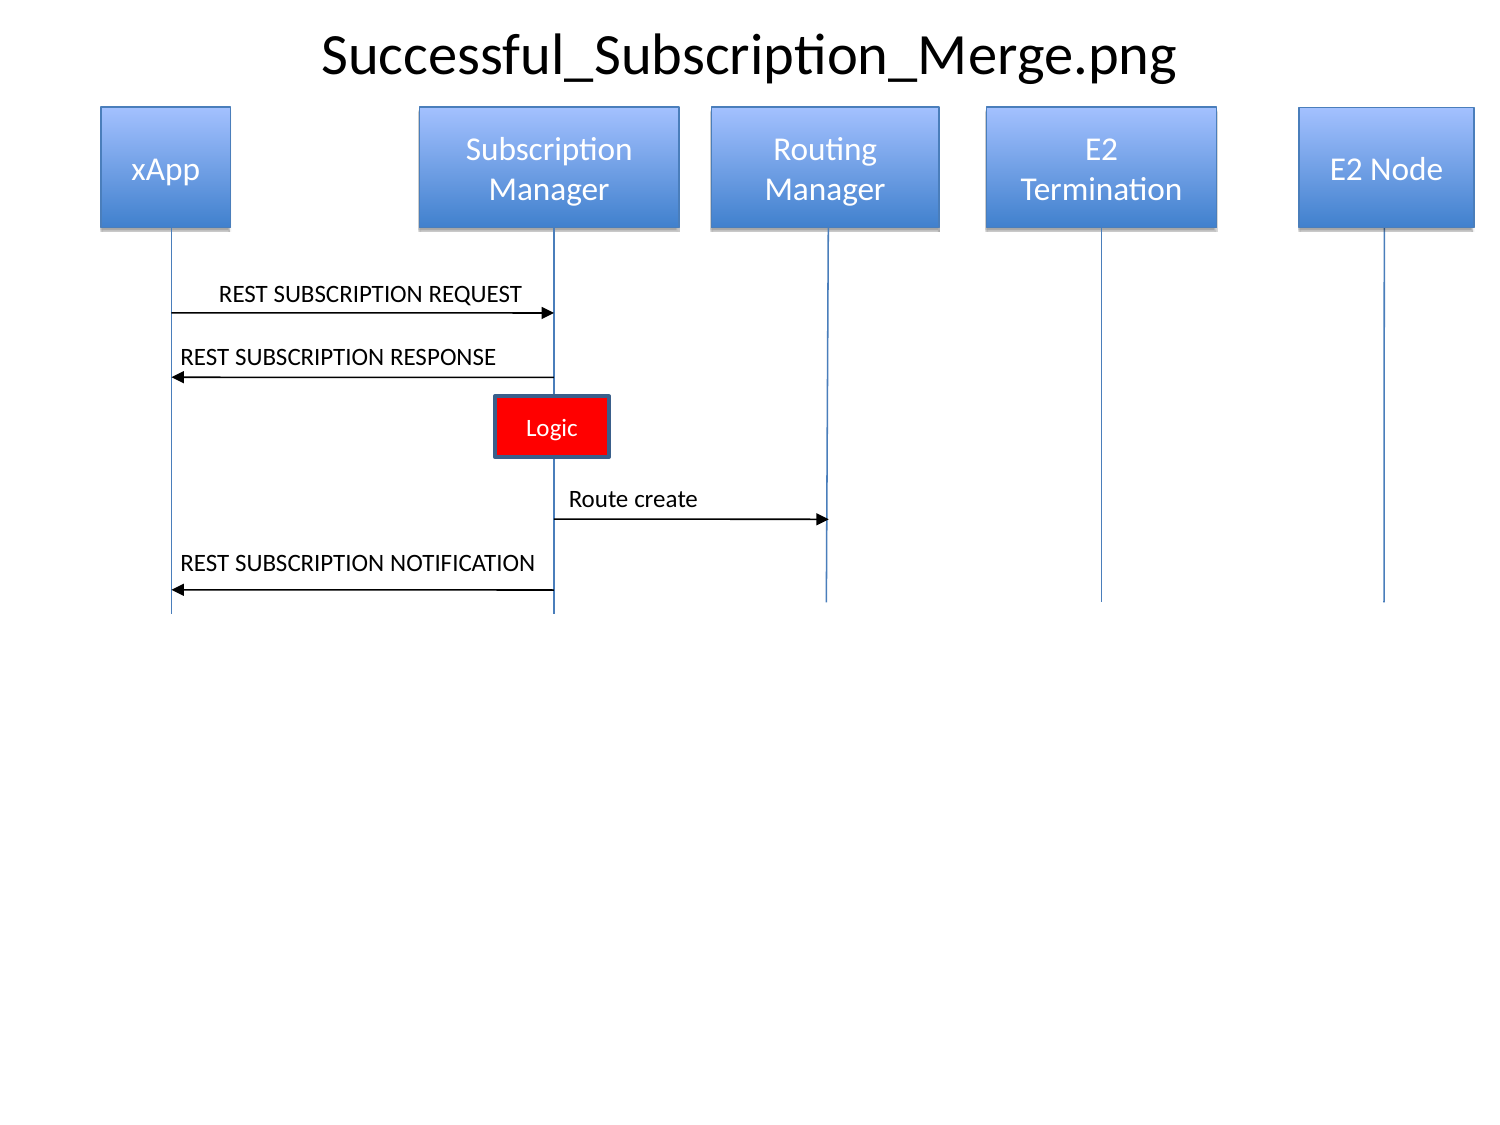

# Successful_Subscription_Merge.png
xApp
Subscription Manager
Routing
Manager
E2 Termination
E2 Node
REST SUBSCRIPTION REQUEST
REST SUBSCRIPTION RESPONSE
 Logic
Route create
REST SUBSCRIPTION NOTIFICATION